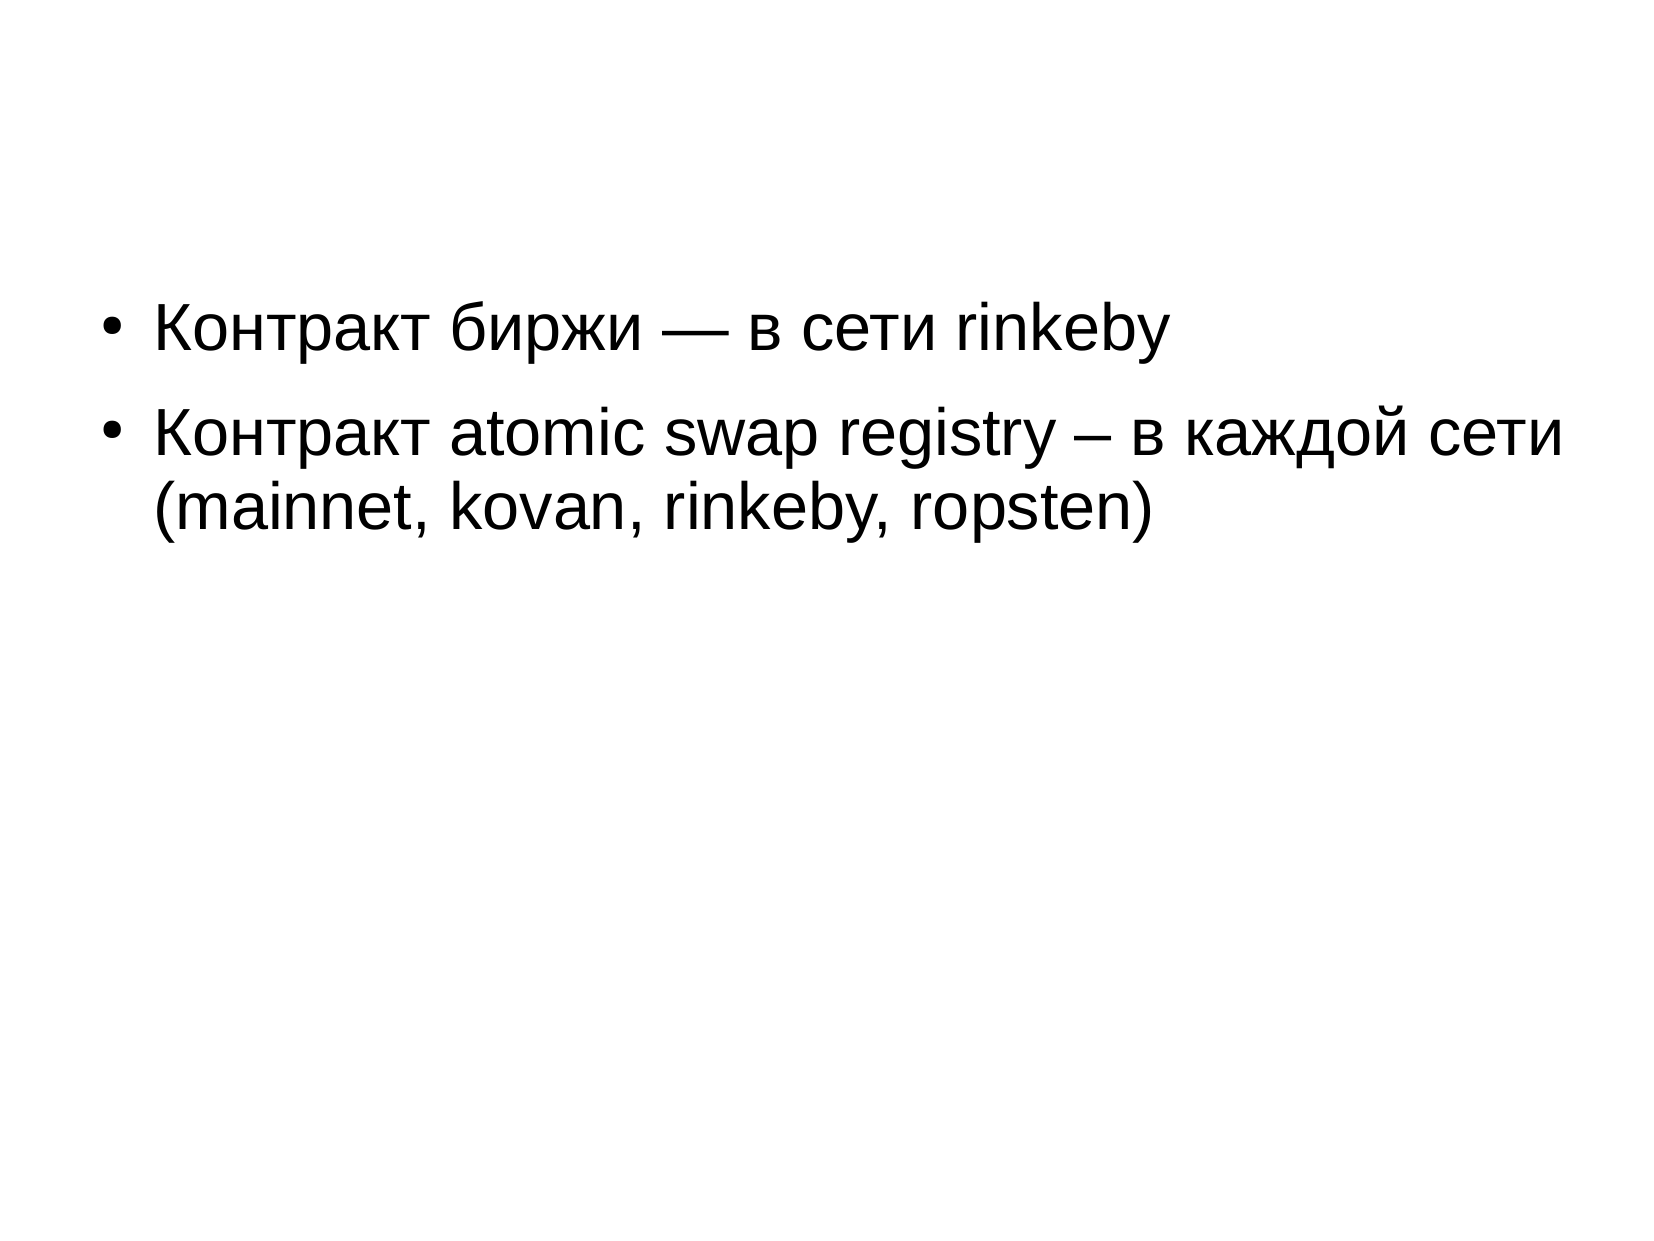

# Контракт биржи — в сети rinkeby
Контракт atomic swap registry – в каждой сети (mainnet, kovan, rinkeby, ropsten)